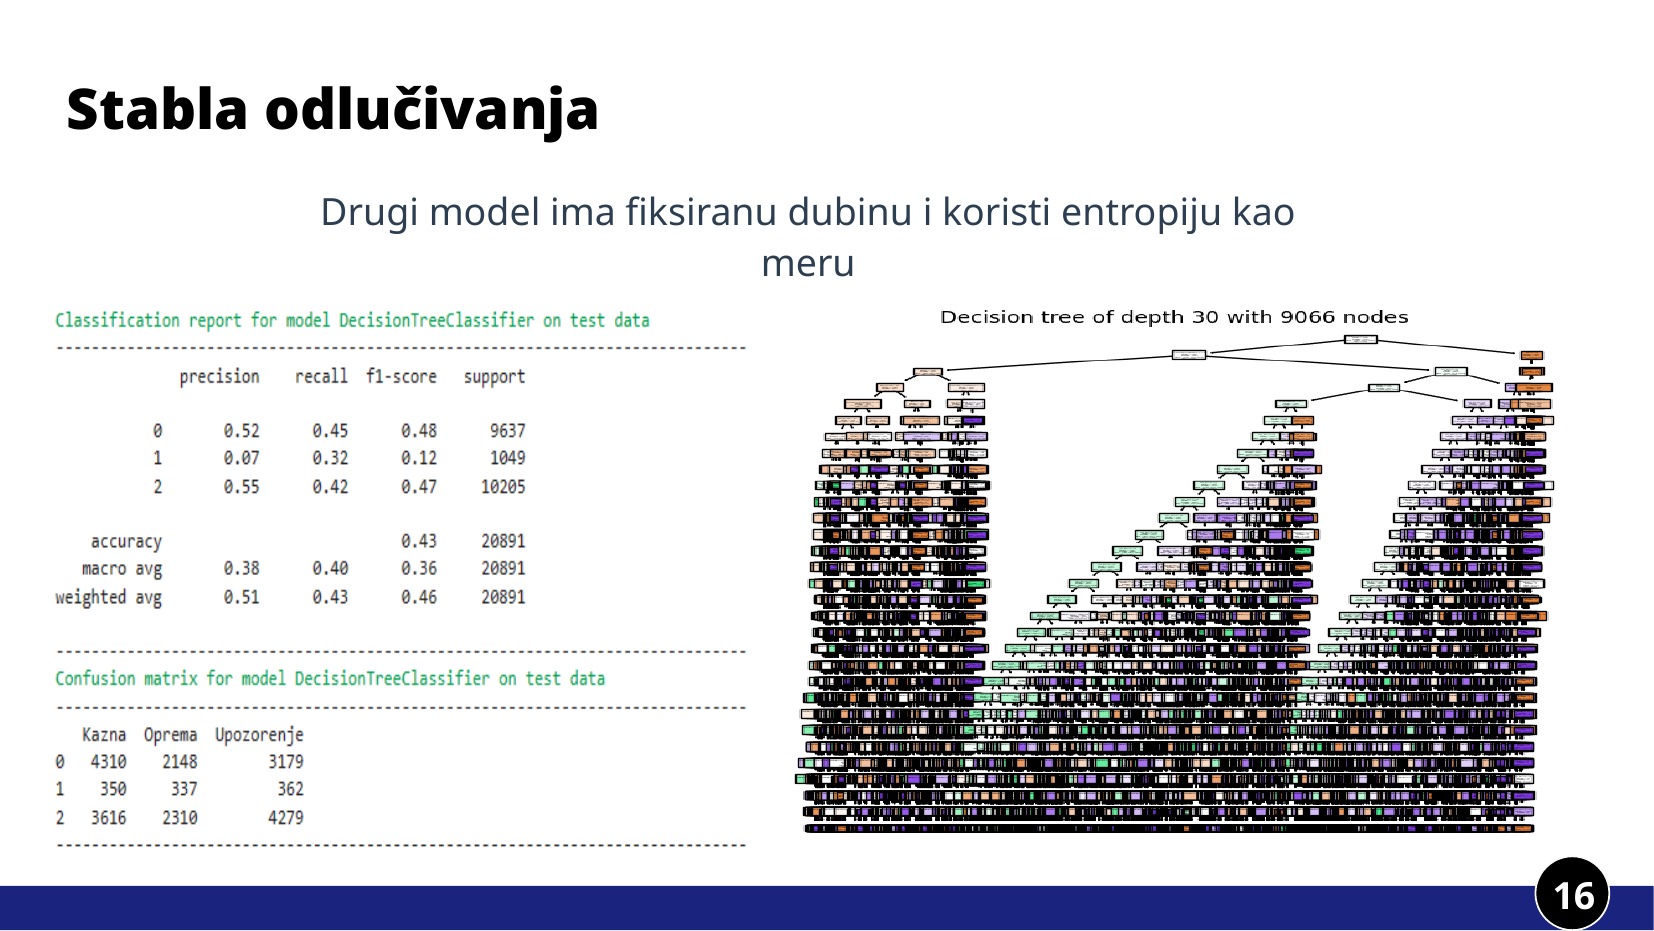

# Stabla odlučivanja
Drugi model ima fiksiranu dubinu i koristi entropiju kao meru